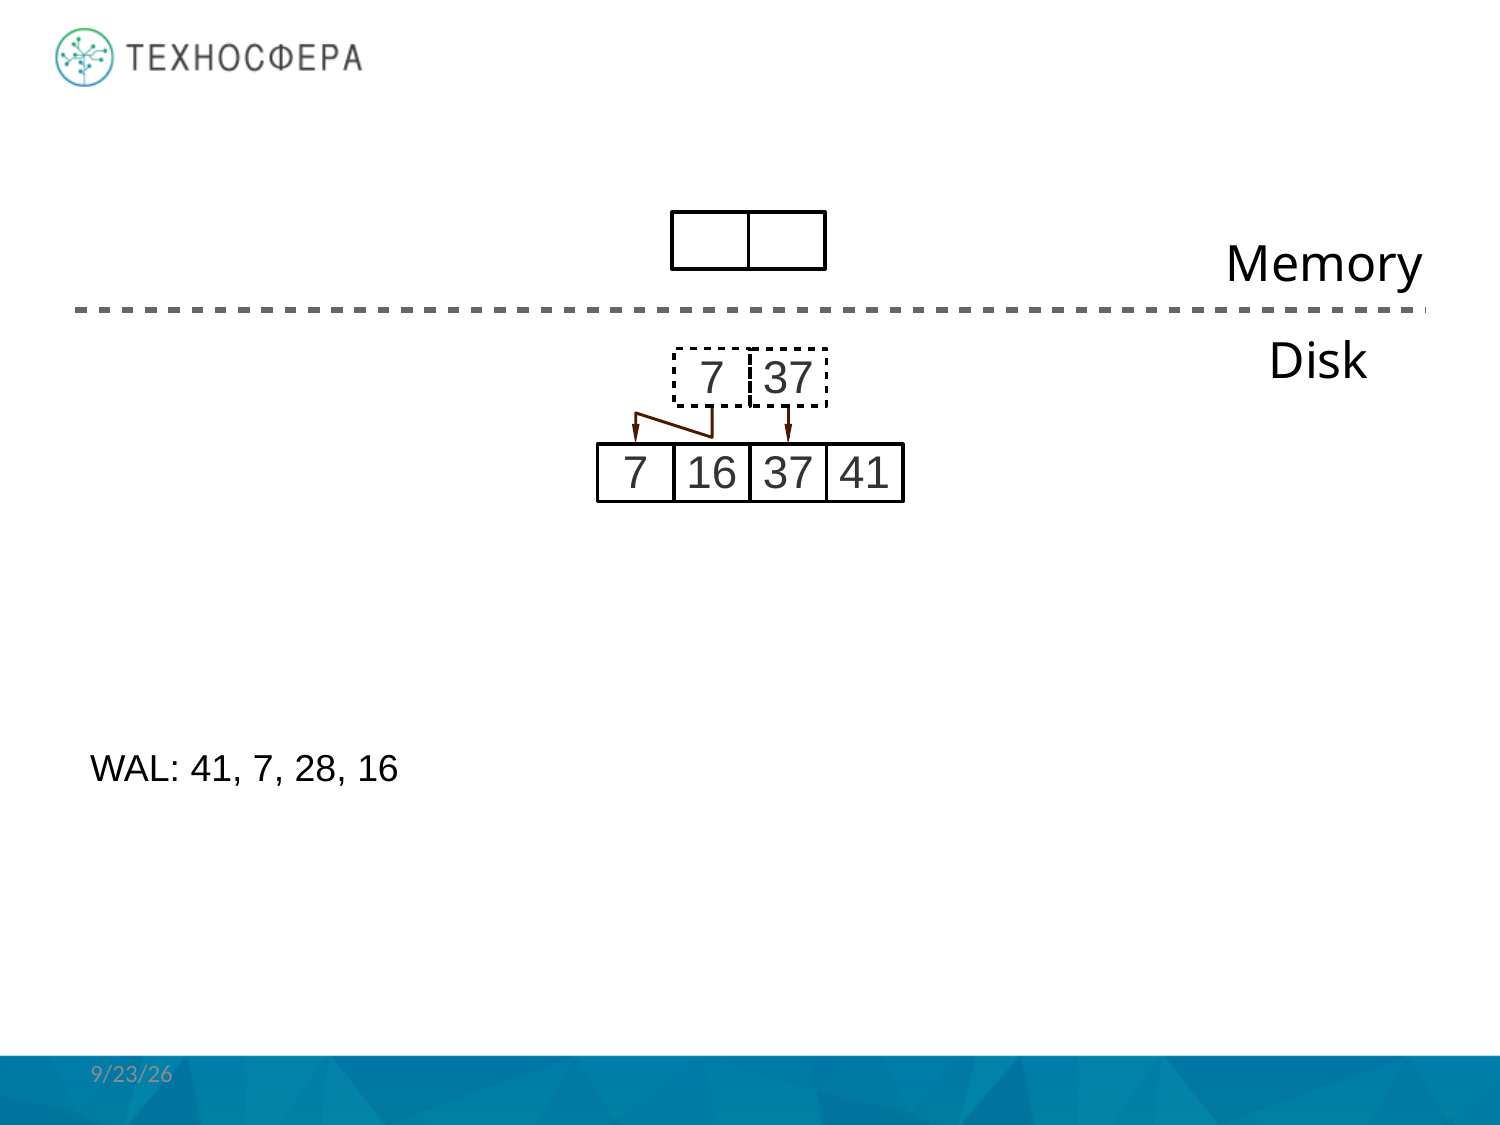

Memory
Disk
7
37
7
16
37
41
WAL: 41, 7, 28, 16